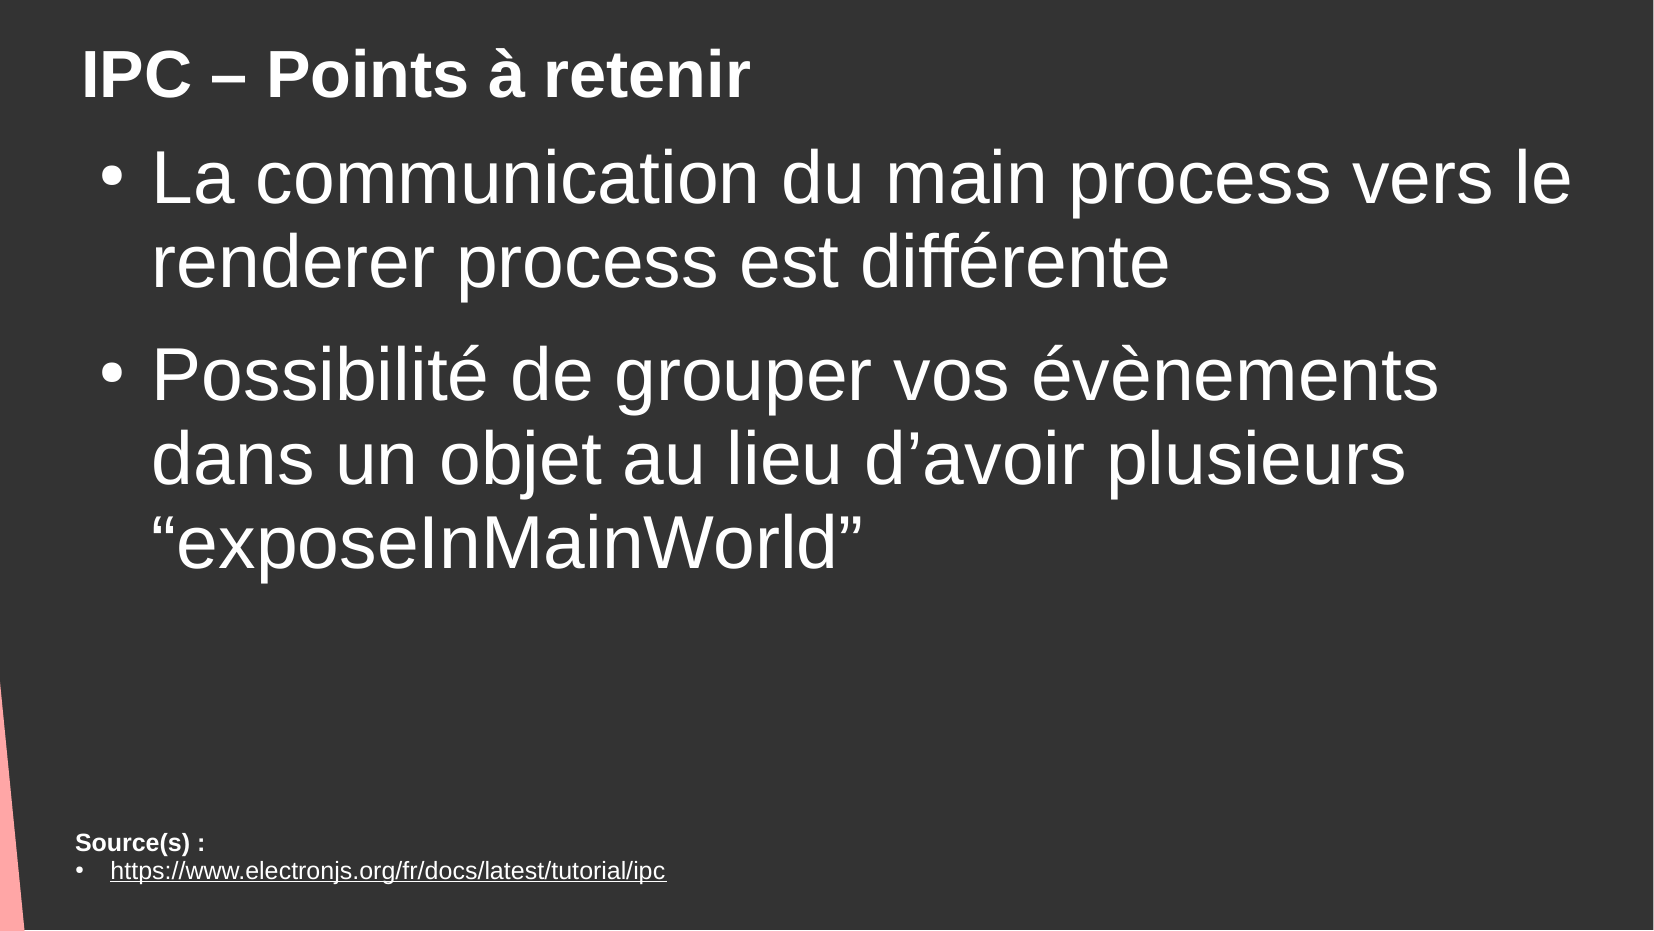

IPC – Points à retenir
# La communication du main process vers le renderer process est différente
Possibilité de grouper vos évènements dans un objet au lieu d’avoir plusieurs “exposeInMainWorld”
Source(s) :
https://www.electronjs.org/fr/docs/latest/tutorial/ipc